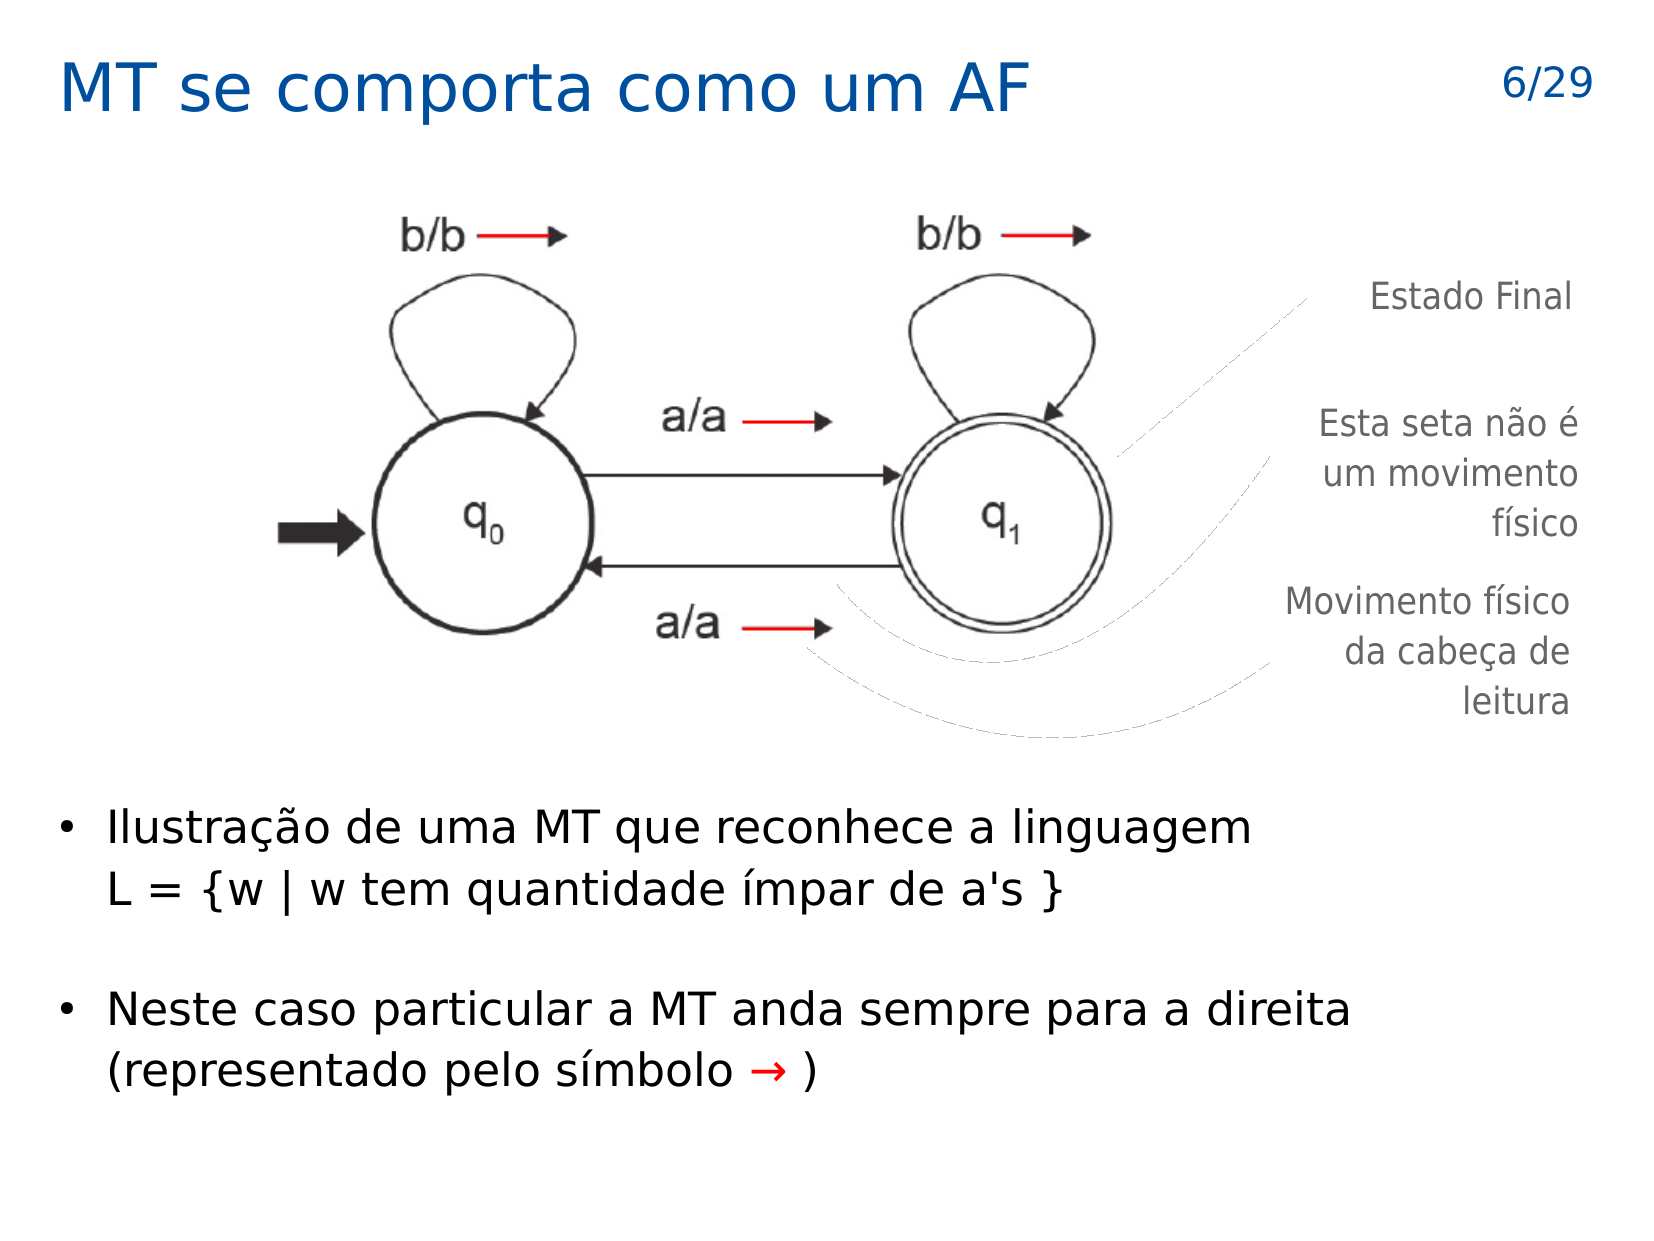

# MT se comporta como um AF
6
Estado Final
Esta seta não é um movimento físico
Movimento físico da cabeça de leitura
Ilustração de uma MT que reconhece a linguagem
L = {w | w tem quantidade ímpar de a's }
Neste caso particular a MT anda sempre para a direita (representado pelo símbolo → )